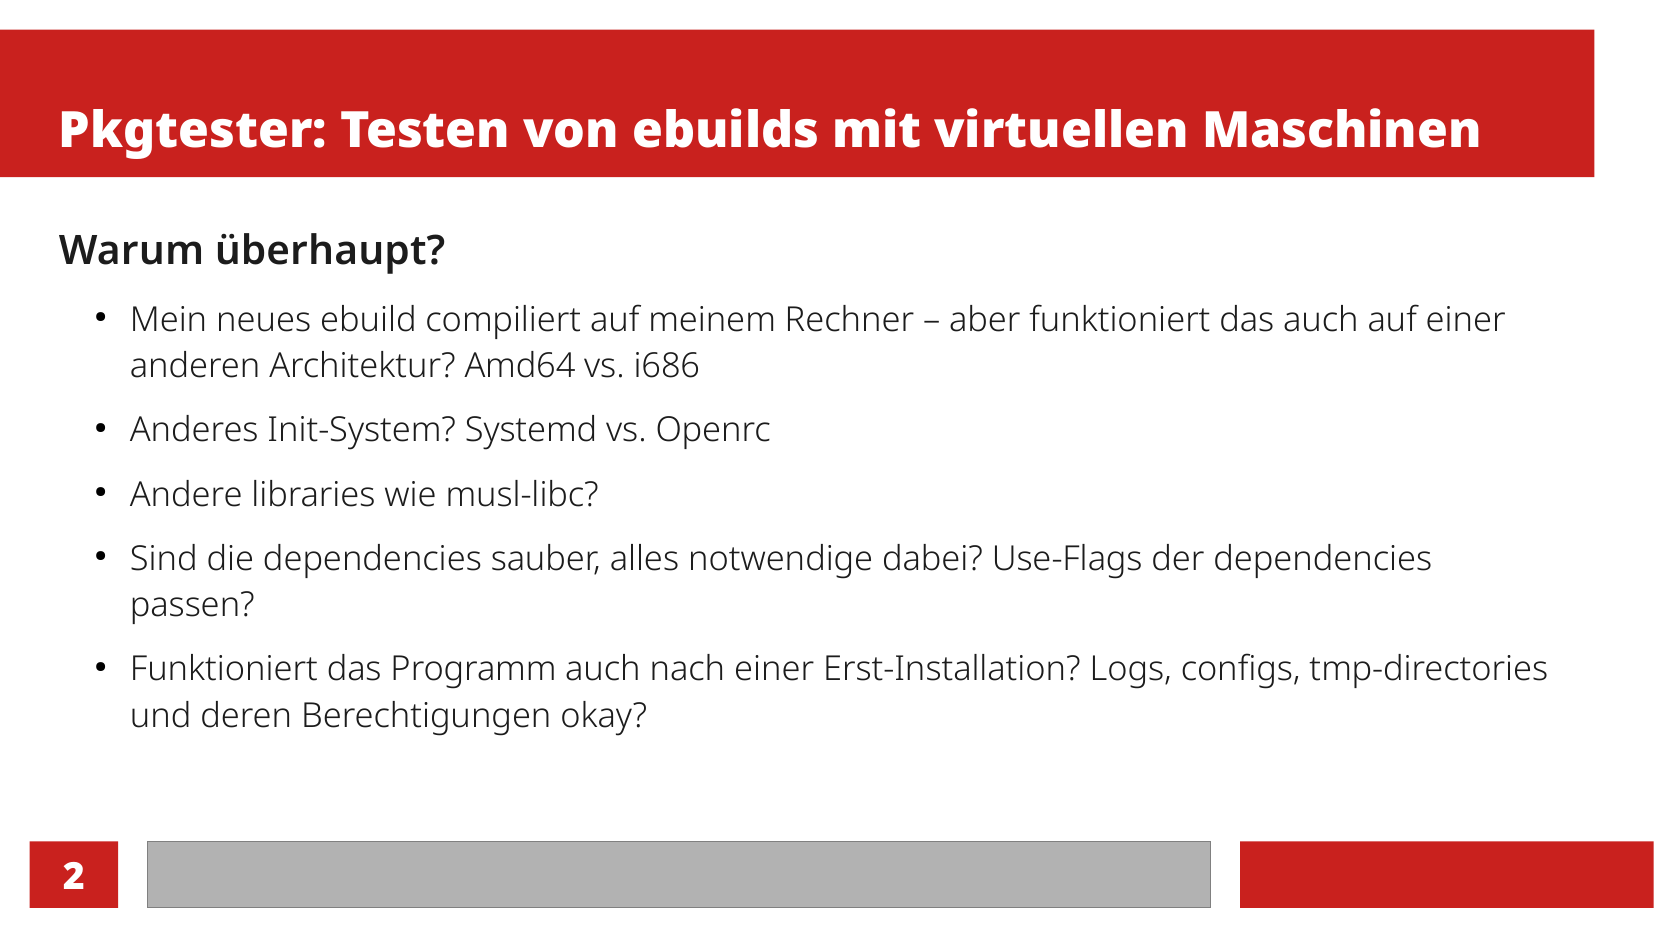

# Pkgtester: Testen von ebuilds mit virtuellen Maschinen
Warum überhaupt?
Mein neues ebuild compiliert auf meinem Rechner – aber funktioniert das auch auf einer anderen Architektur? Amd64 vs. i686
Anderes Init-System? Systemd vs. Openrc
Andere libraries wie musl-libc?
Sind die dependencies sauber, alles notwendige dabei? Use-Flags der dependencies passen?
Funktioniert das Programm auch nach einer Erst-Installation? Logs, configs, tmp-directories und deren Berechtigungen okay?
2